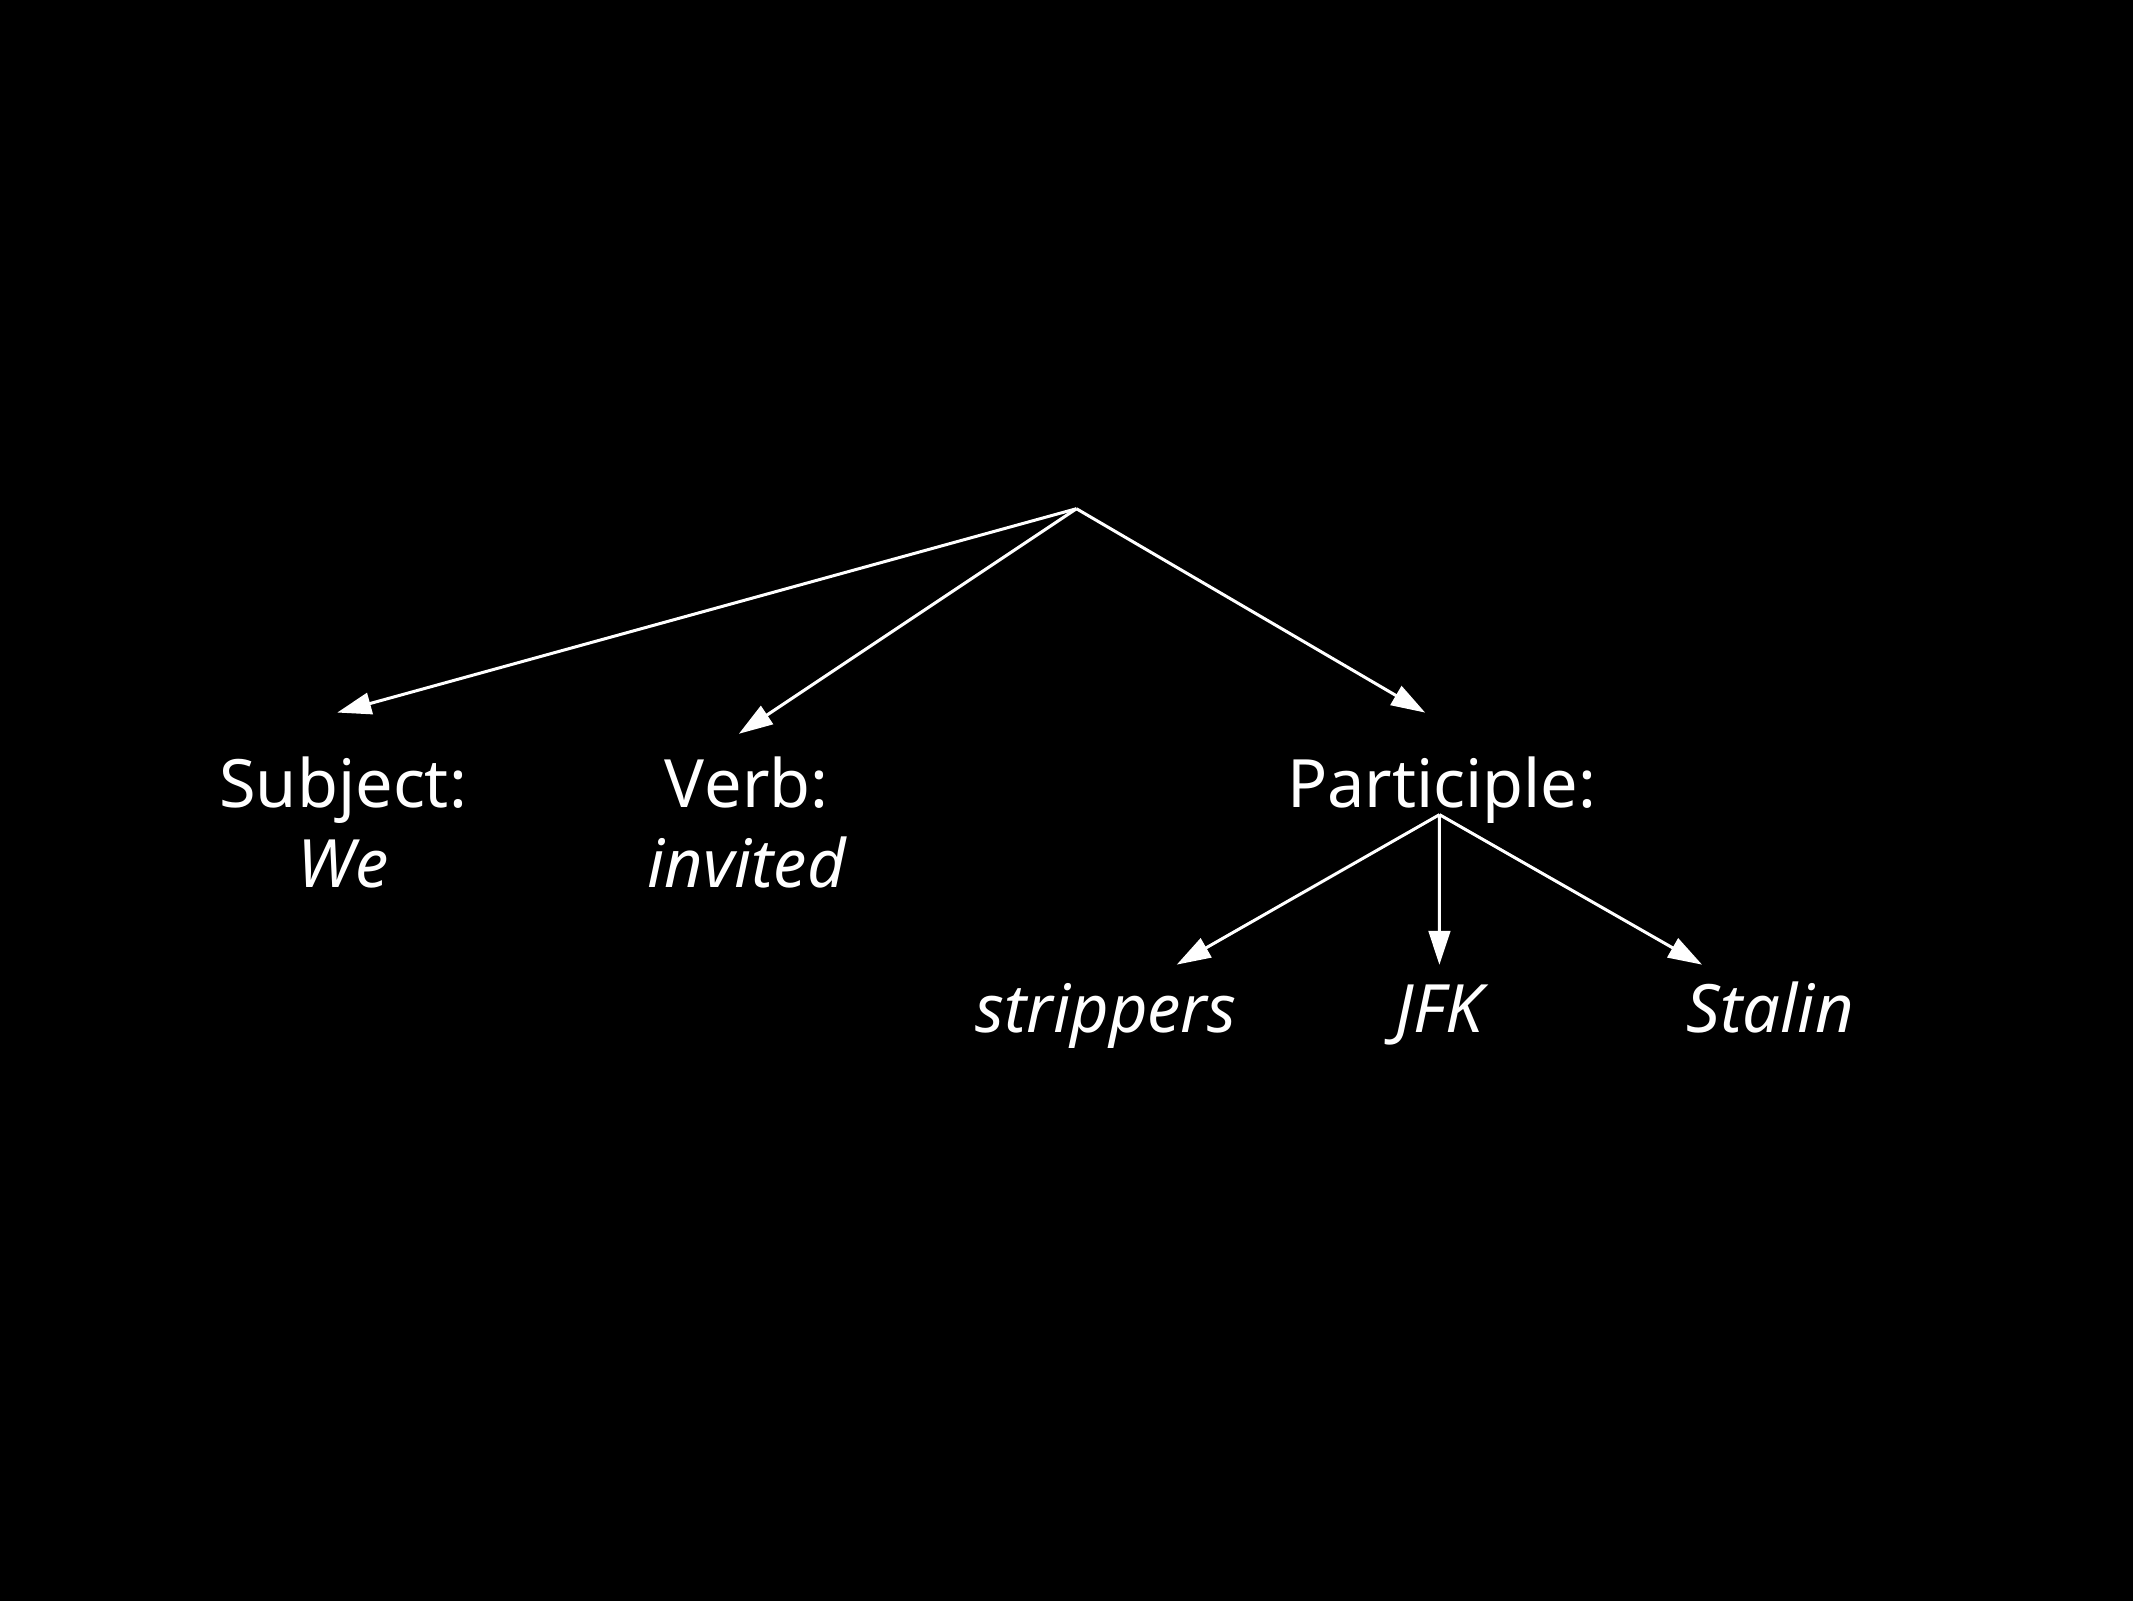

Participle:
Subject:
We
Verb:
invited
strippers
JFK
Stalin